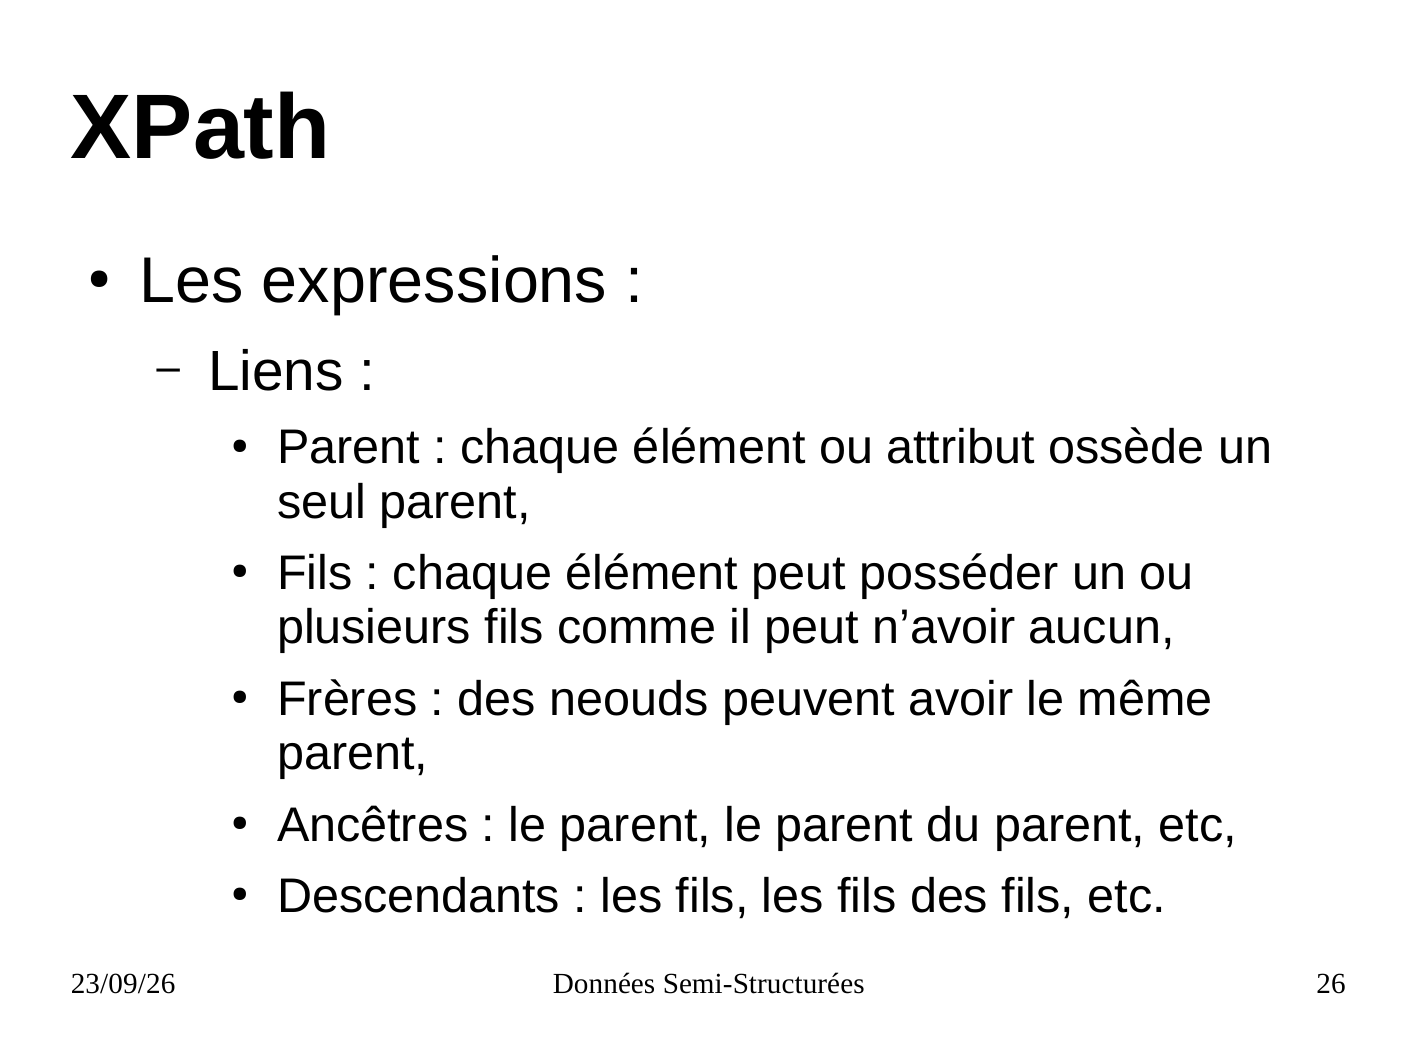

# XPath
Les expressions :
Liens :
Parent : chaque élément ou attribut ossède un seul parent,
Fils : chaque élément peut posséder un ou plusieurs fils comme il peut n’avoir aucun,
Frères : des neouds peuvent avoir le même parent,
Ancêtres : le parent, le parent du parent, etc,
Descendants : les fils, les fils des fils, etc.
Données Semi-Structurées
26